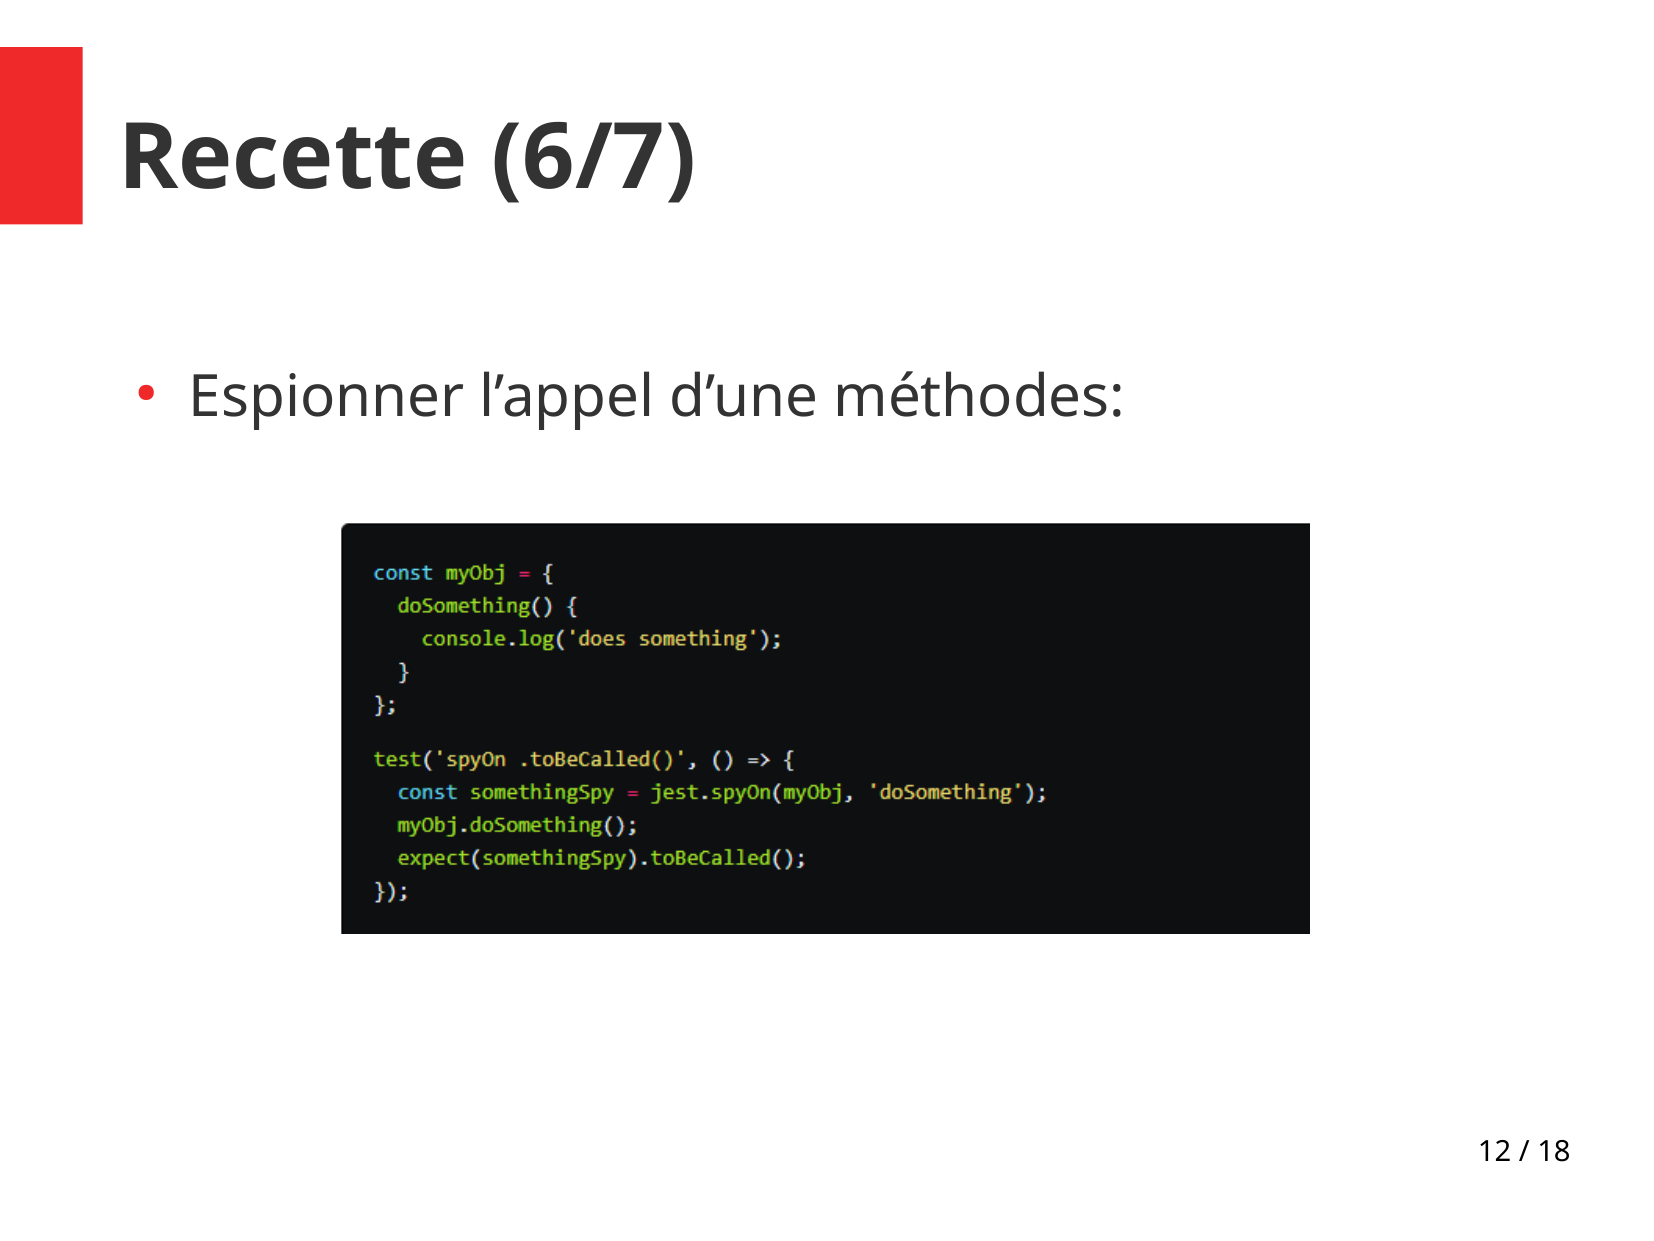

# Recette (6/7)
Espionner l’appel d’une méthodes:
12